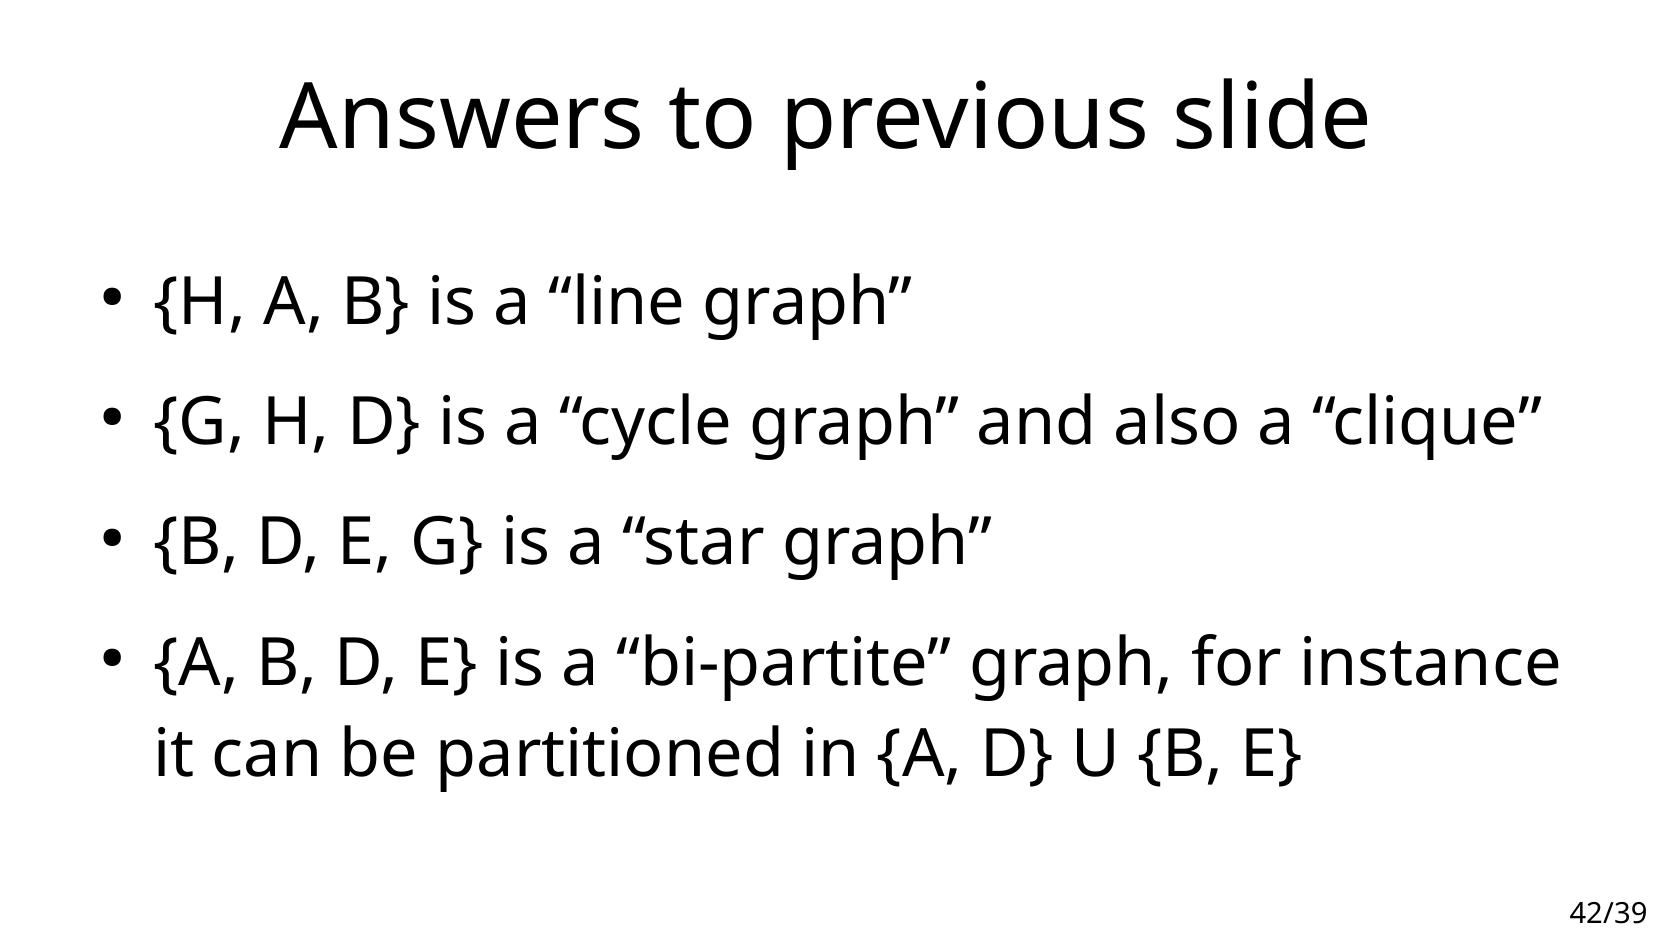

# Answers to previous slide
{H, A, B} is a “line graph”
{G, H, D} is a “cycle graph” and also a “clique”
{B, D, E, G} is a “star graph”
{A, B, D, E} is a “bi-partite” graph, for instance it can be partitioned in {A, D} U {B, E}
42